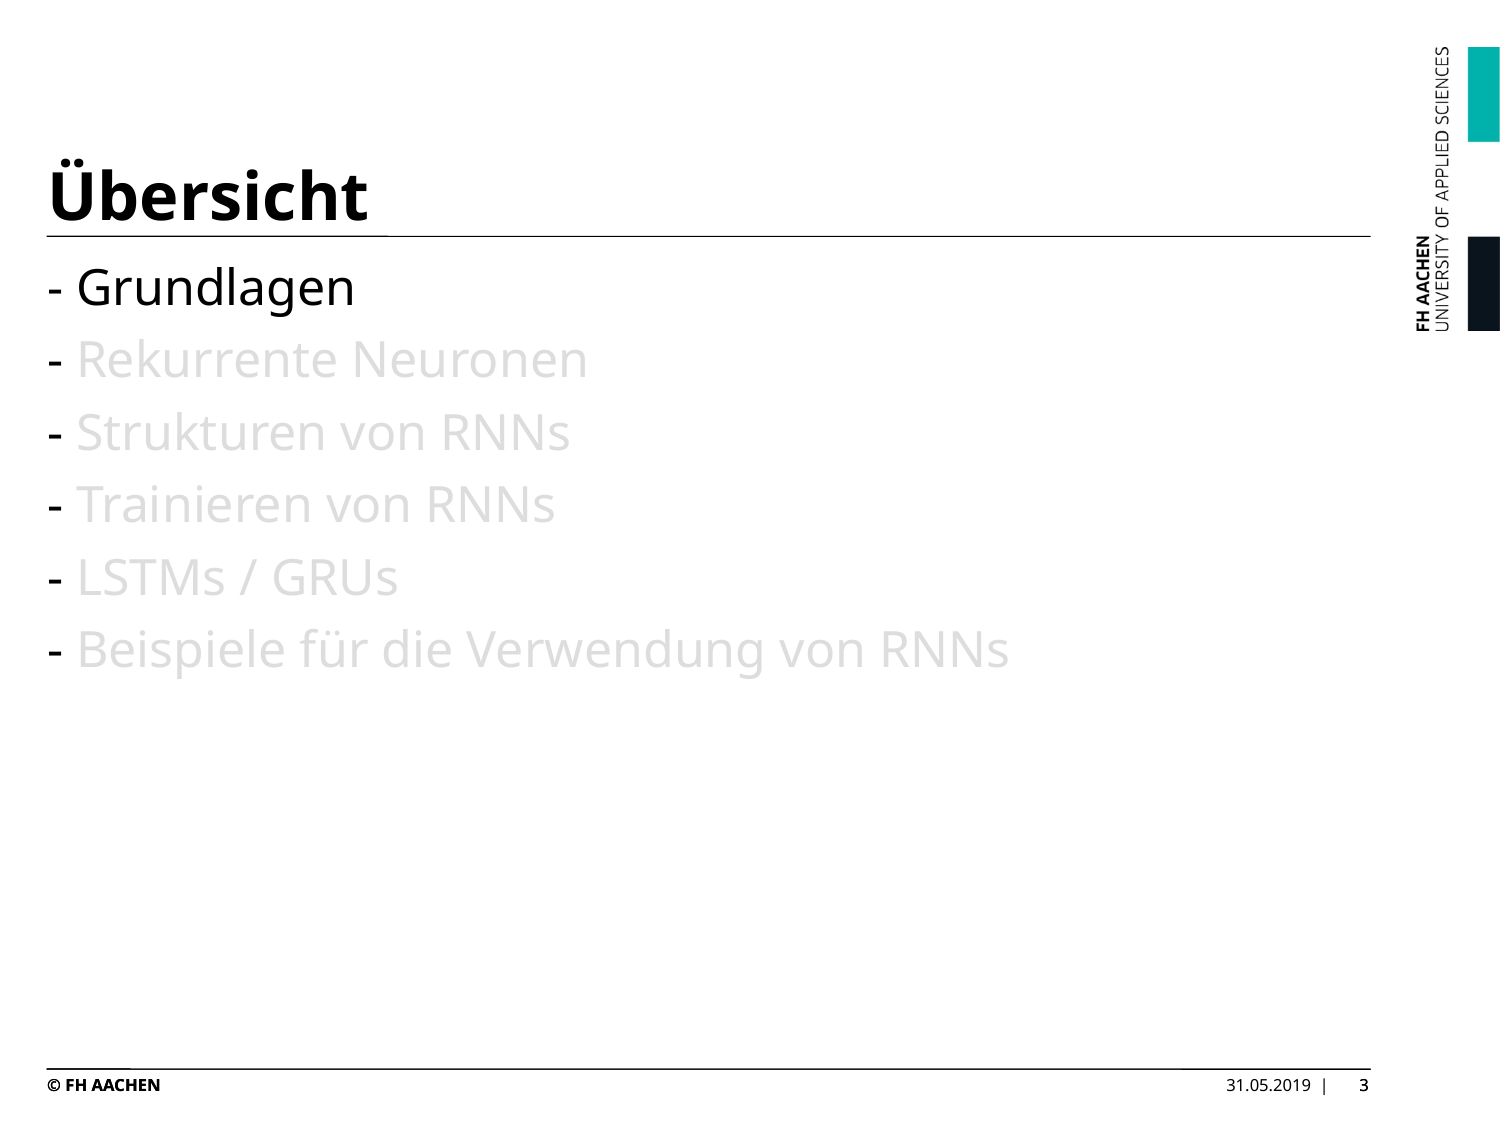

# Übersicht
- Grundlagen
- Rekurrente Neuronen
- Strukturen von RNNs
- Trainieren von RNNs
- LSTMs / GRUs
- Beispiele für die Verwendung von RNNs
31.05.2019
3
© FH AACHEN